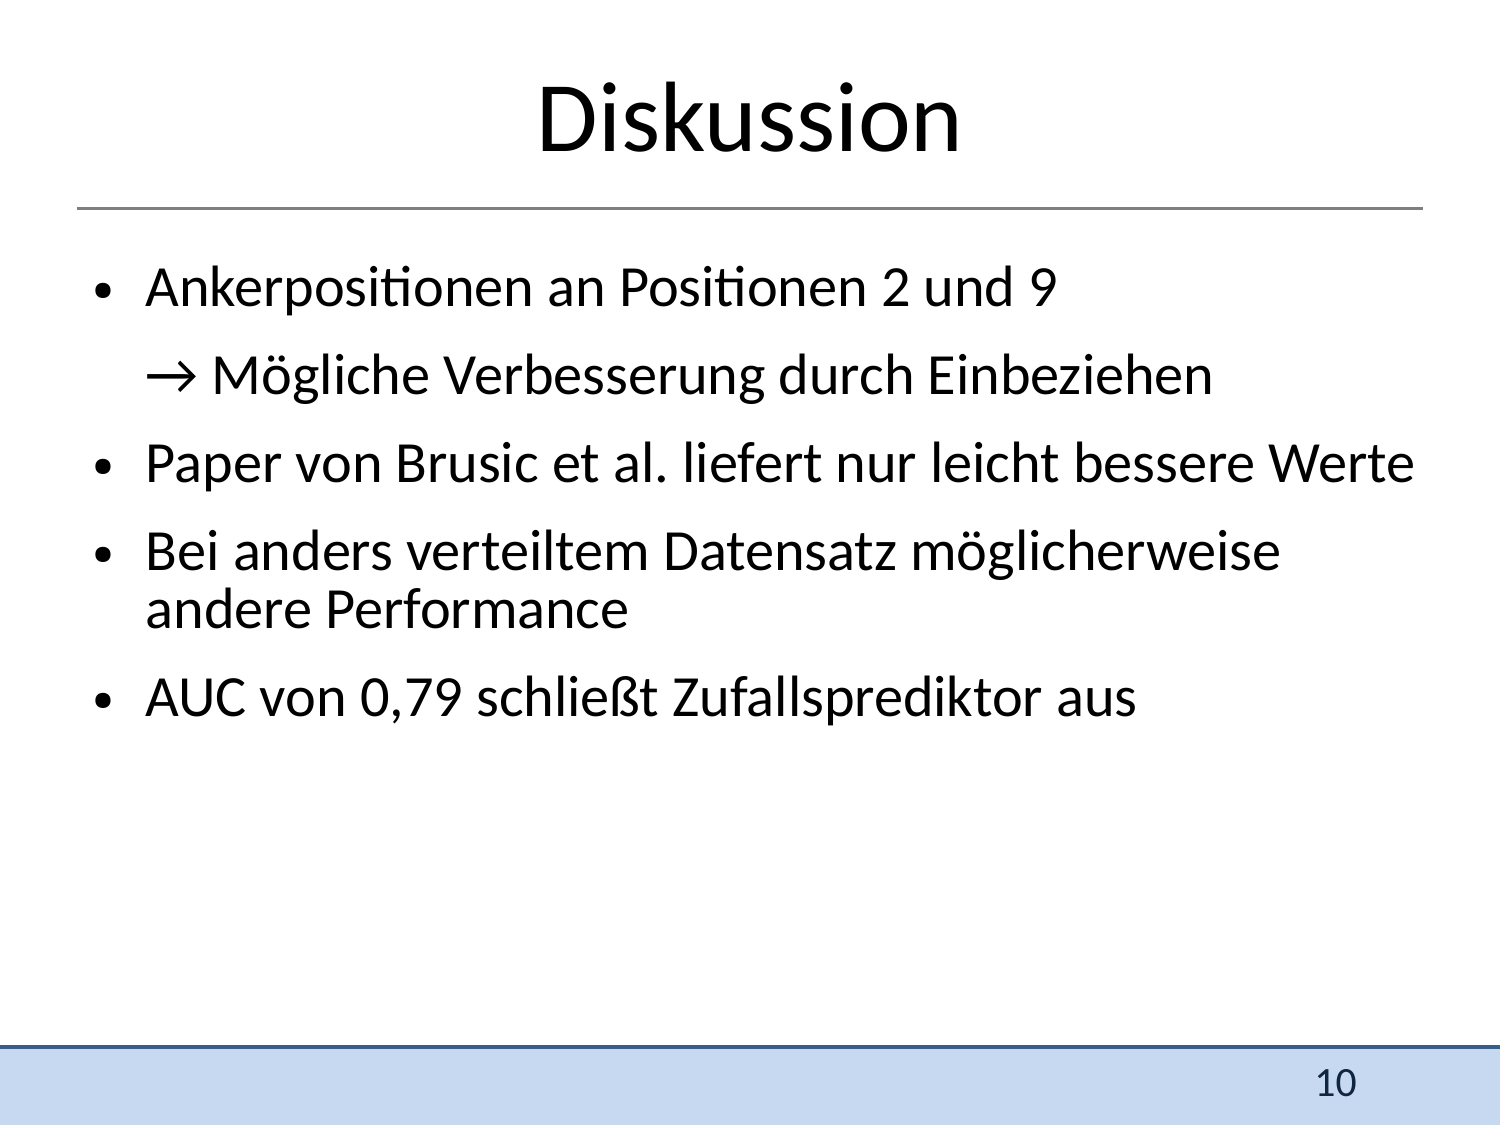

# Diskussion
Ankerpositionen an Positionen 2 und 9
→ Mögliche Verbesserung durch Einbeziehen
Paper von Brusic et al. liefert nur leicht bessere Werte
Bei anders verteiltem Datensatz möglicherweise andere Performance
AUC von 0,79 schließt Zufallsprediktor aus